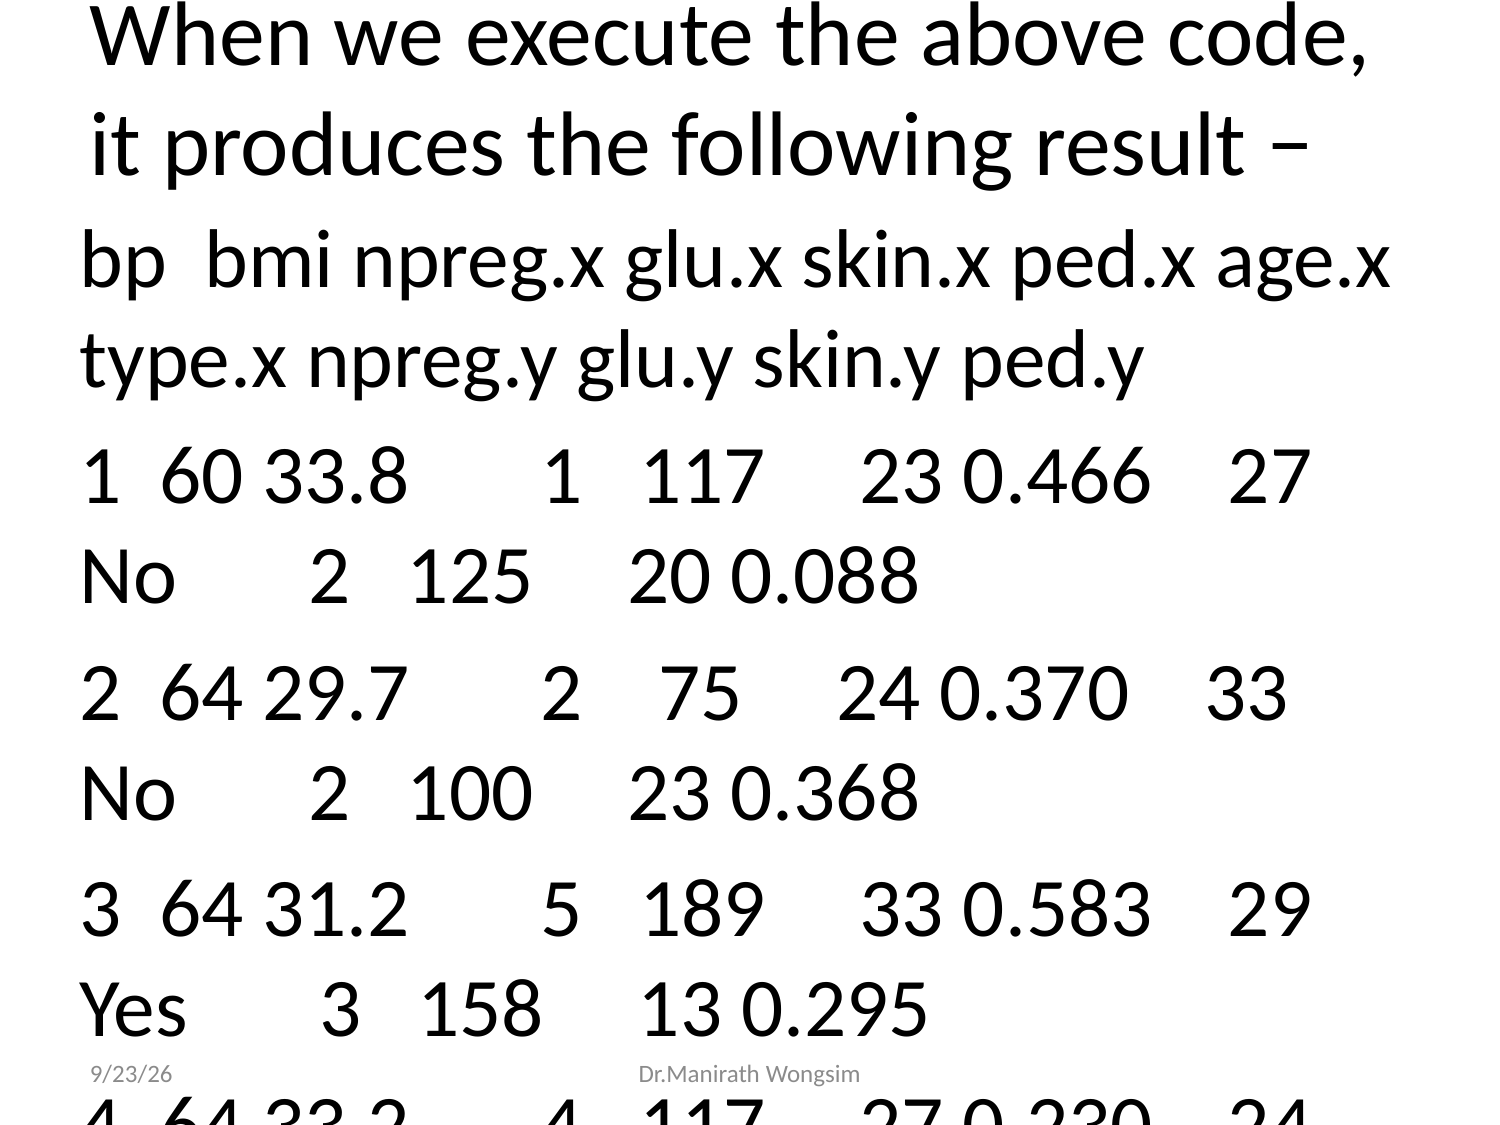

When we execute the above code, it produces the following result −
bp bmi npreg.x glu.x skin.x ped.x age.x type.x npreg.y glu.y skin.y ped.y
1 60 33.8 1 117 23 0.466 27 No 2 125 20 0.088
2 64 29.7 2 75 24 0.370 33 No 2 100 23 0.368
3 64 31.2 5 189 33 0.583 29 Yes 3 158 13 0.295
4 64 33.2 4 117 27 0.230 24 No 1 96 27 0.289
5 66 38.1 3 115 39 0.150 28 No 1 114 36 0.289
6 68 38.5 2 100 25 0.324 26 No 7 129 49 0.439
7 70 27.4 1 116 28 0.204 21 No 0 124 20 0.254
8 70 33.1 4 91 32 0.446 22 No 9 123 44 0.374
9 70 35.4 9 124 33 0.282 34 No 6 134 23 0.542
10 72 25.6 1 157 21 0.123 24 No 4 99 17 0.294
11 72 37.7 5 95 33 0.370 27 No 6 103 32 0.324
12 74 25.9 9 134 33 0.460 81 No 8 126 38 0.162
13 74 25.9 1 95 21 0.673 36 No 8 126 38 0.162
14 78 27.6 5 88 30 0.258 37 No 6 125 31 0.565
15 78 27.6 10 122 31 0.512 45 No 6 125 31 0.565
16 78 39.4 2 112 50 0.175 24 No 4 112 40 0.236
17 88 34.5 1 117 24 0.403 40 Yes 4 127 11 0.598
 age.y type.y
1 31 No
2 21 No
3 24 No
4 21 No
5 21 No
6 43 Yes
7 36 Yes
8 40 No
9 29 Yes
10 28 No
11 55 No
12 39 No
13 39 No
14 49 Yes
15 49 Yes
16 38 No
17 28 No
[1] 17
Dr.Manirath Wongsim